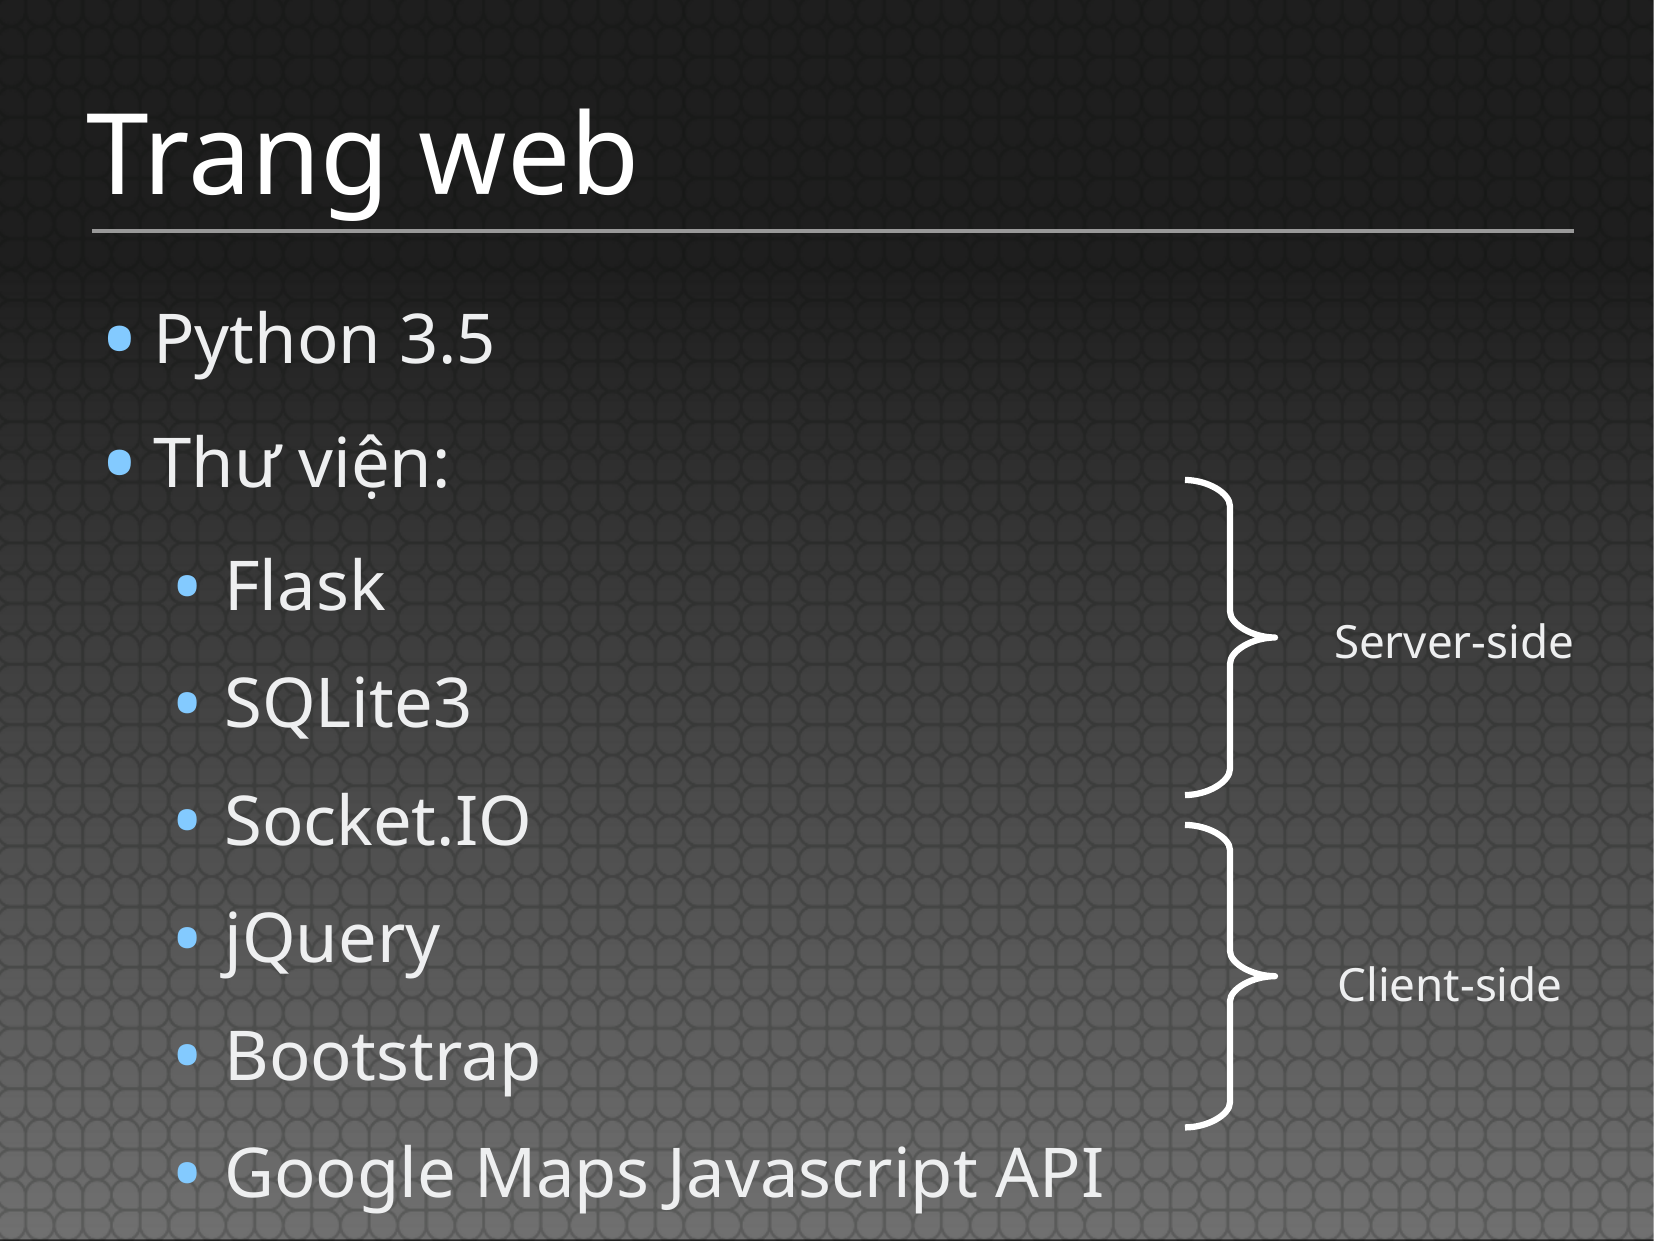

# Trang web
Python 3.5
Thư viện:
Flask
SQLite3
Socket.IO
jQuery
Bootstrap
Google Maps Javascript API
Server-side
Client-side